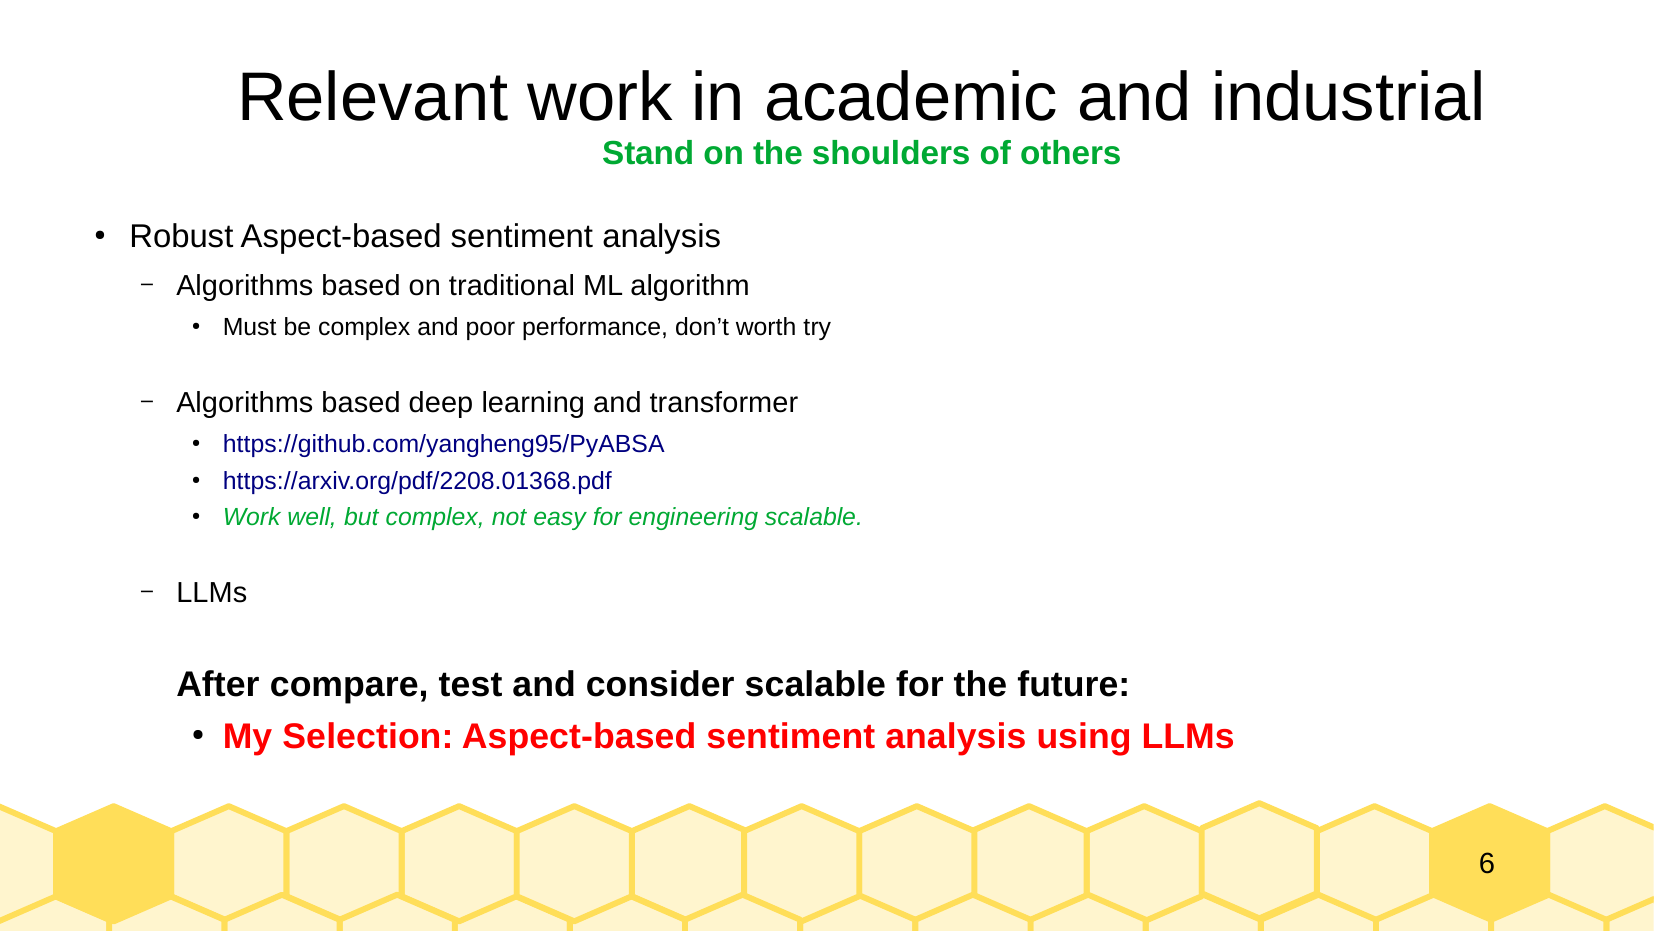

# Relevant work in academic and industrial Stand on the shoulders of others
Robust Aspect-based sentiment analysis
Algorithms based on traditional ML algorithm
Must be complex and poor performance, don’t worth try
Algorithms based deep learning and transformer
https://github.com/yangheng95/PyABSA
https://arxiv.org/pdf/2208.01368.pdf
Work well, but complex, not easy for engineering scalable.
LLMs
After compare, test and consider scalable for the future:
My Selection: Aspect-based sentiment analysis using LLMs